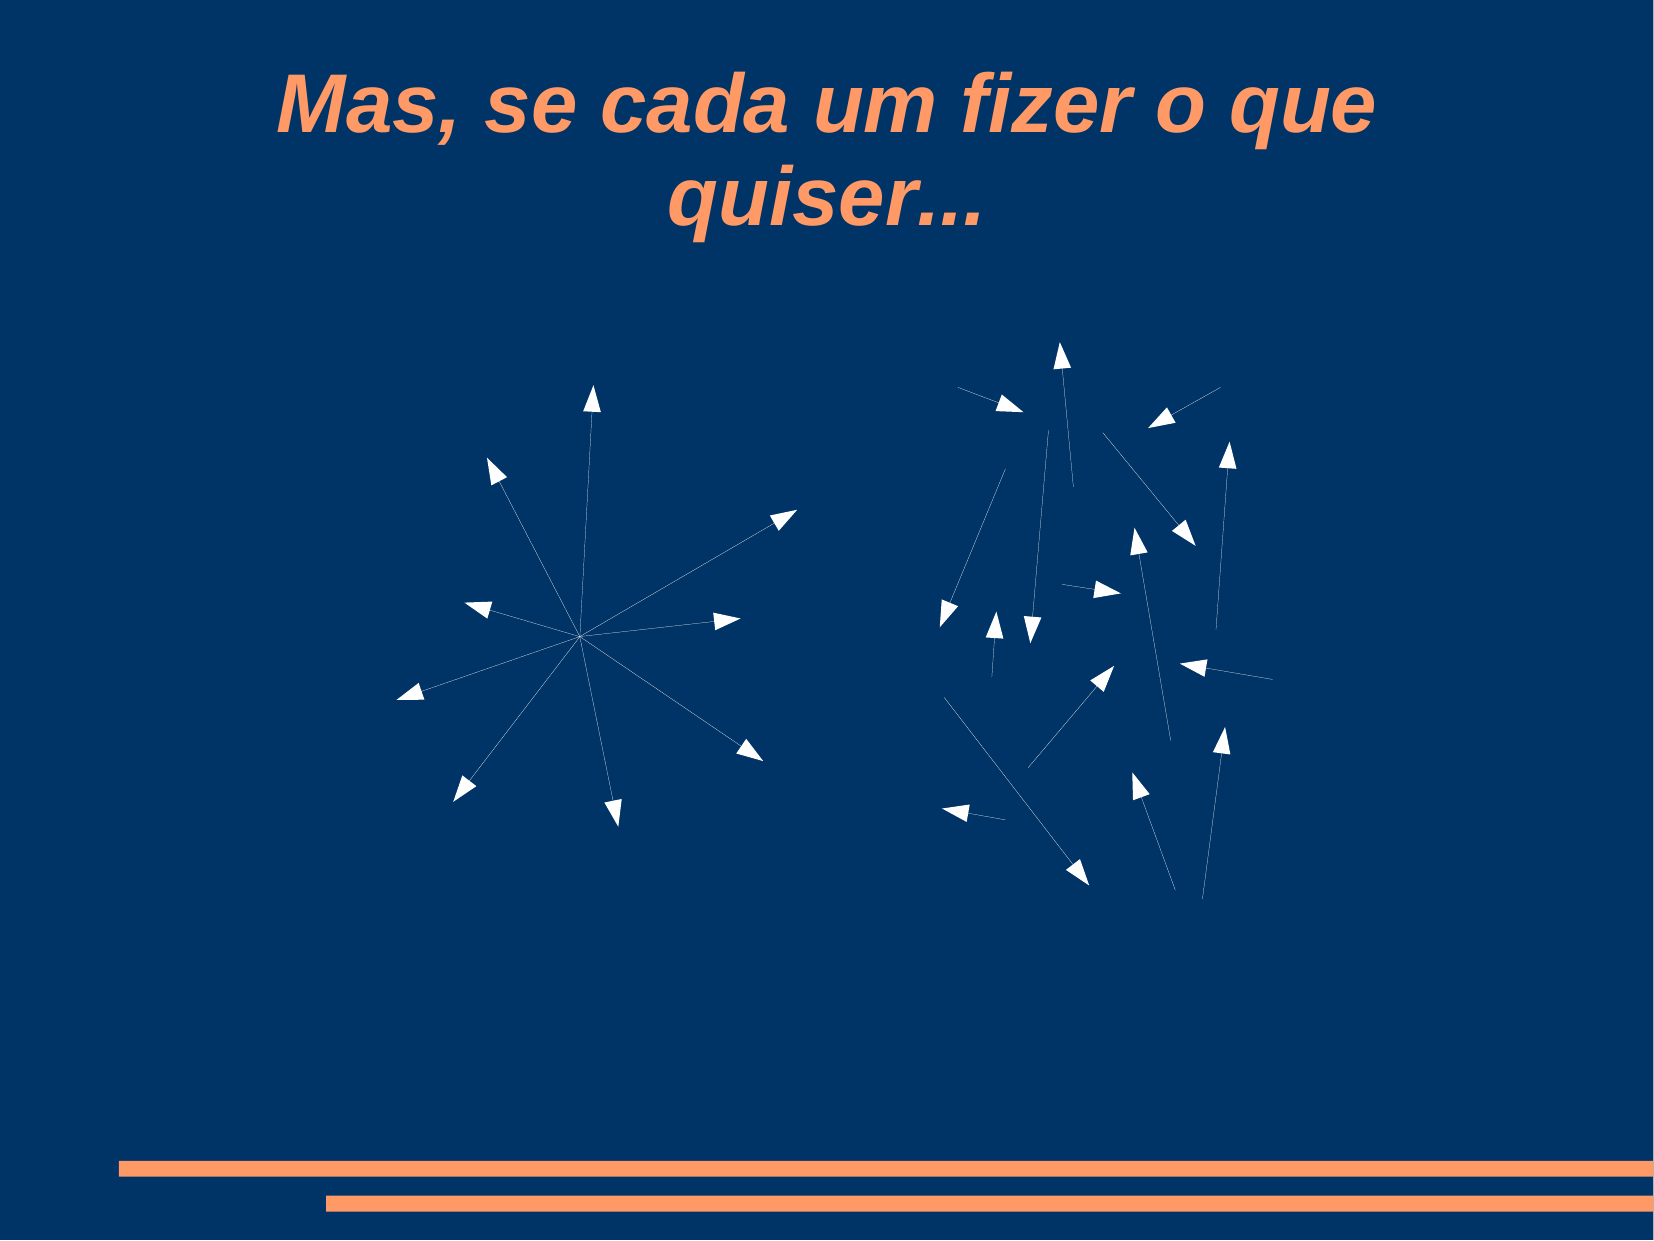

# Mas, se cada um fizer o que quiser...